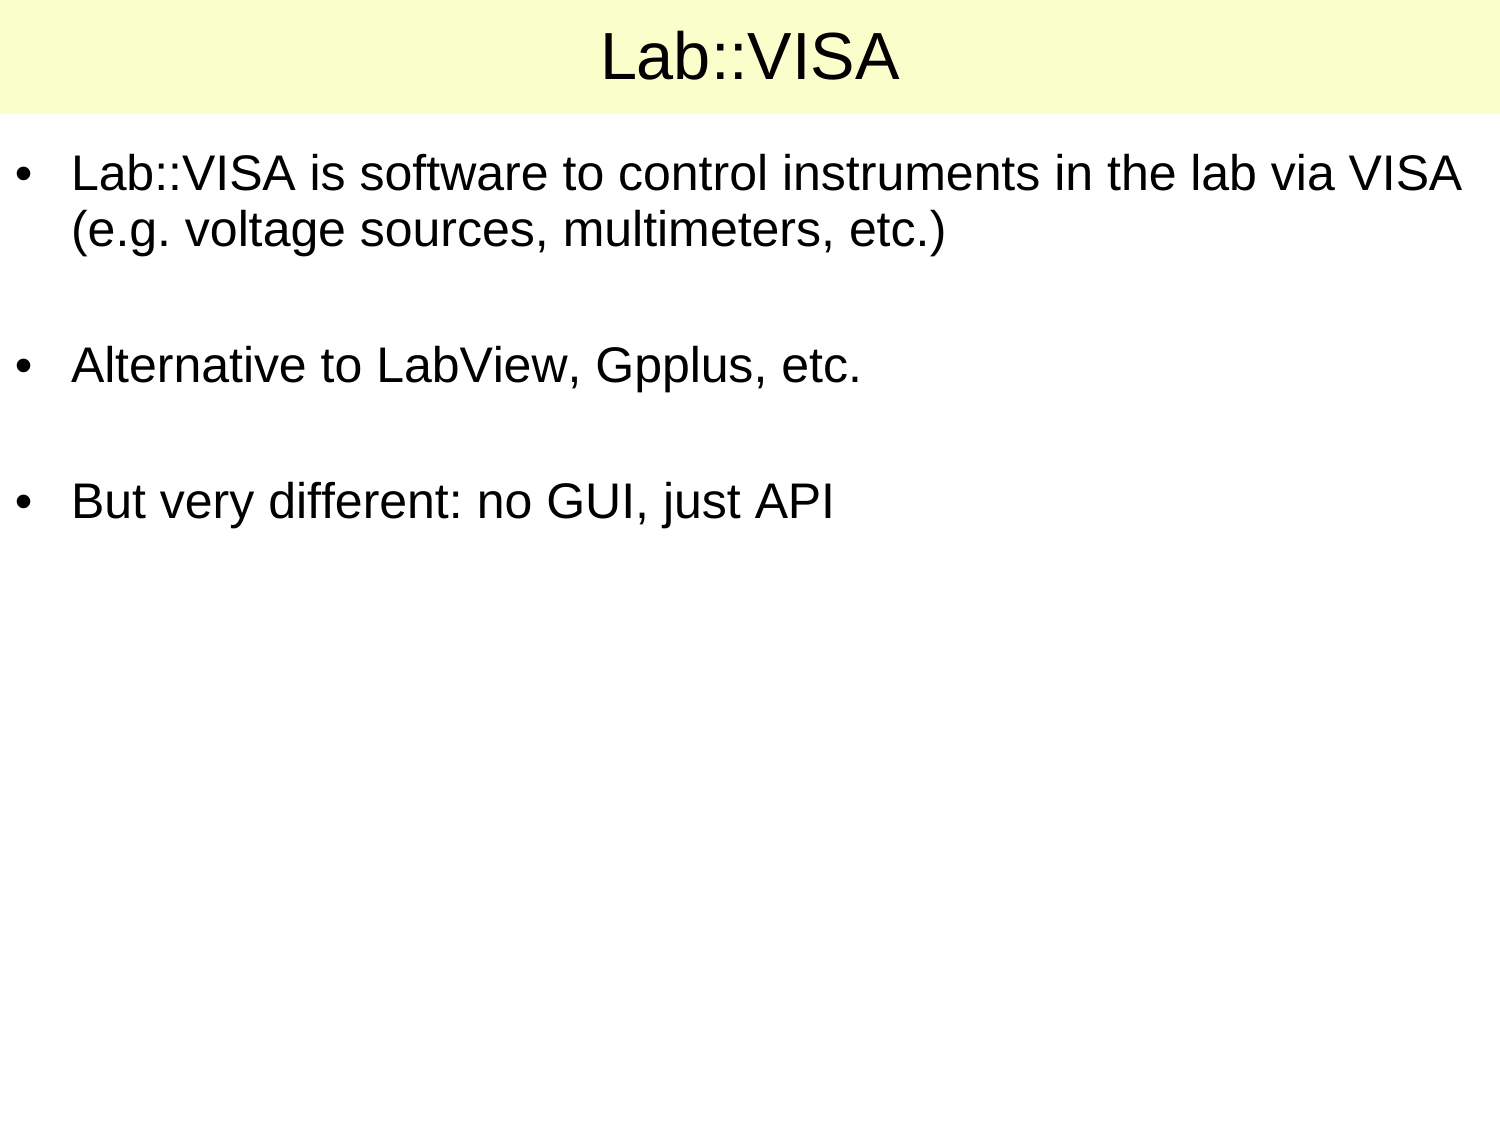

# Lab::VISA
Lab::VISA is software to control instruments in the lab via VISA
(e.g. voltage sources, multimeters, etc.)
Alternative to LabView, Gpplus, etc.
But very different: no GUI, just API